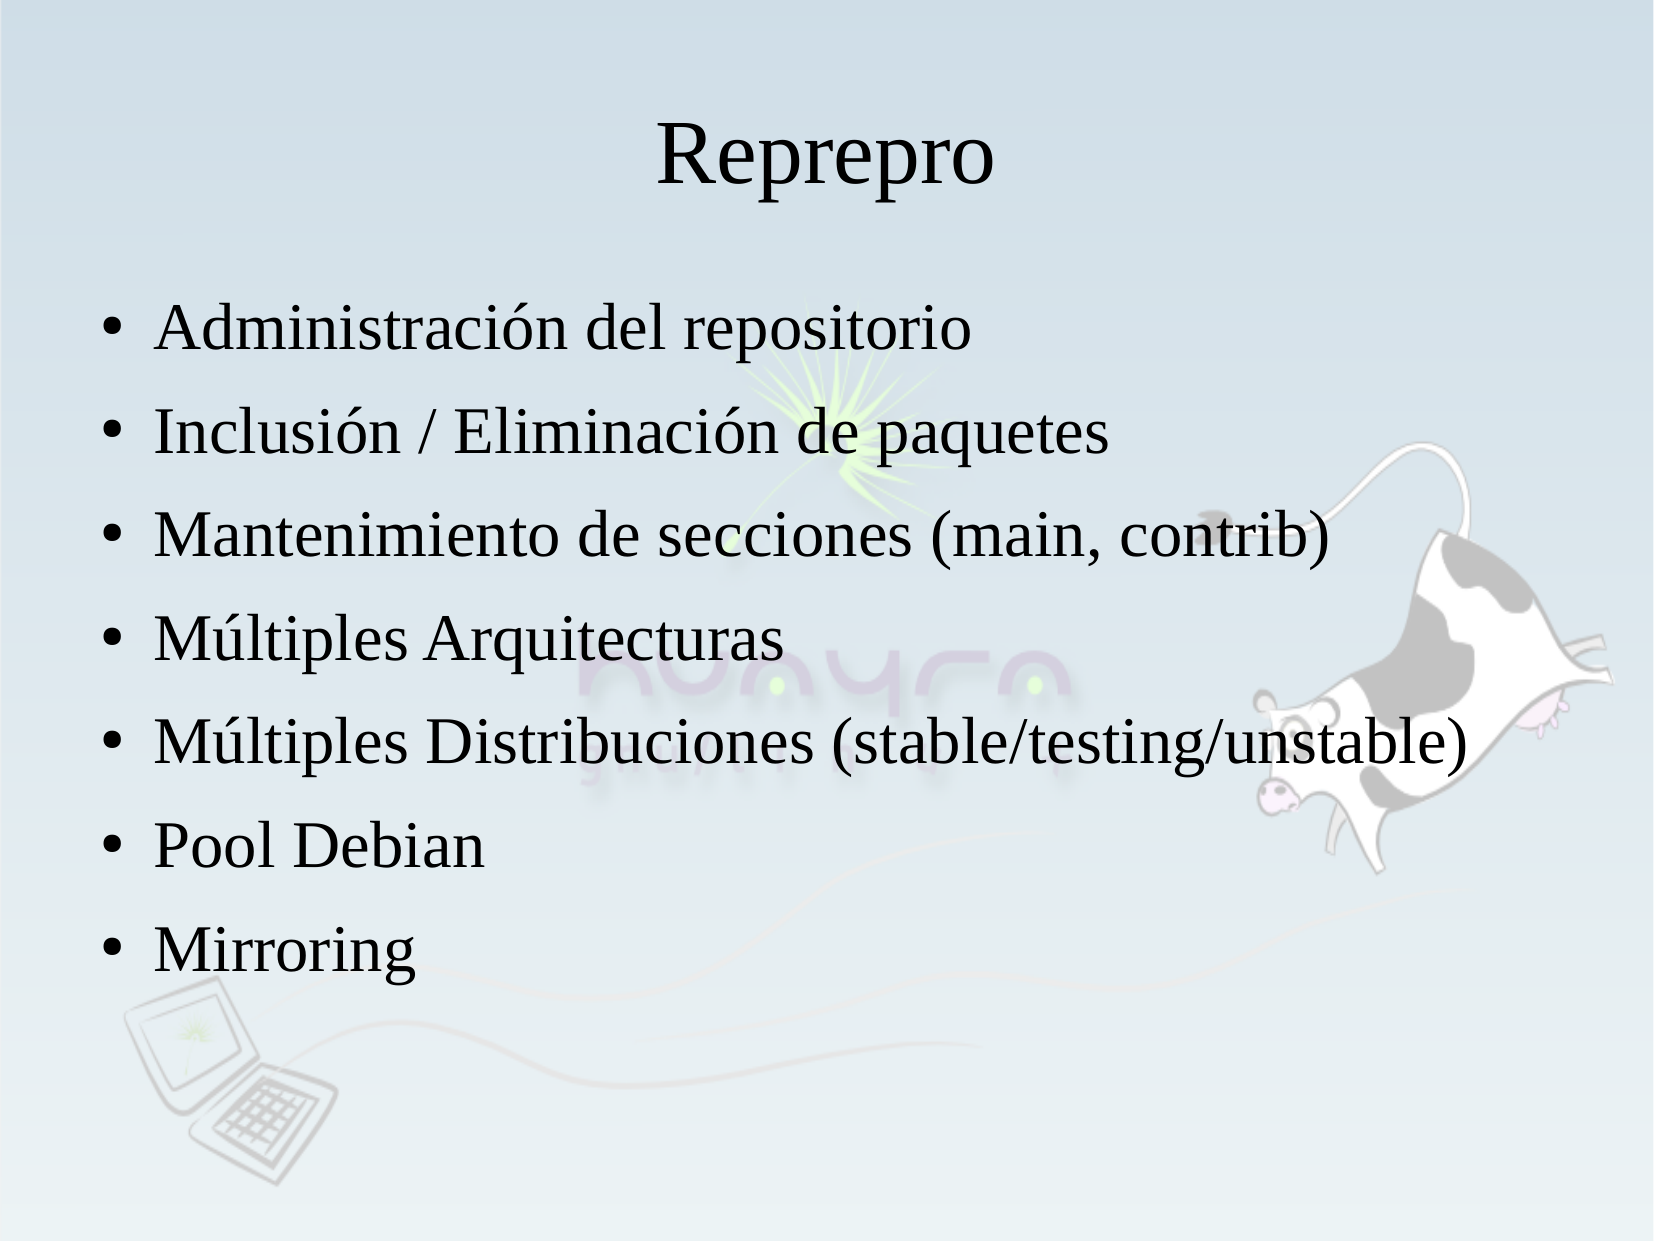

# Reprepro
Administración del repositorio
Inclusión / Eliminación de paquetes
Mantenimiento de secciones (main, contrib)
Múltiples Arquitecturas
Múltiples Distribuciones (stable/testing/unstable)
Pool Debian
Mirroring